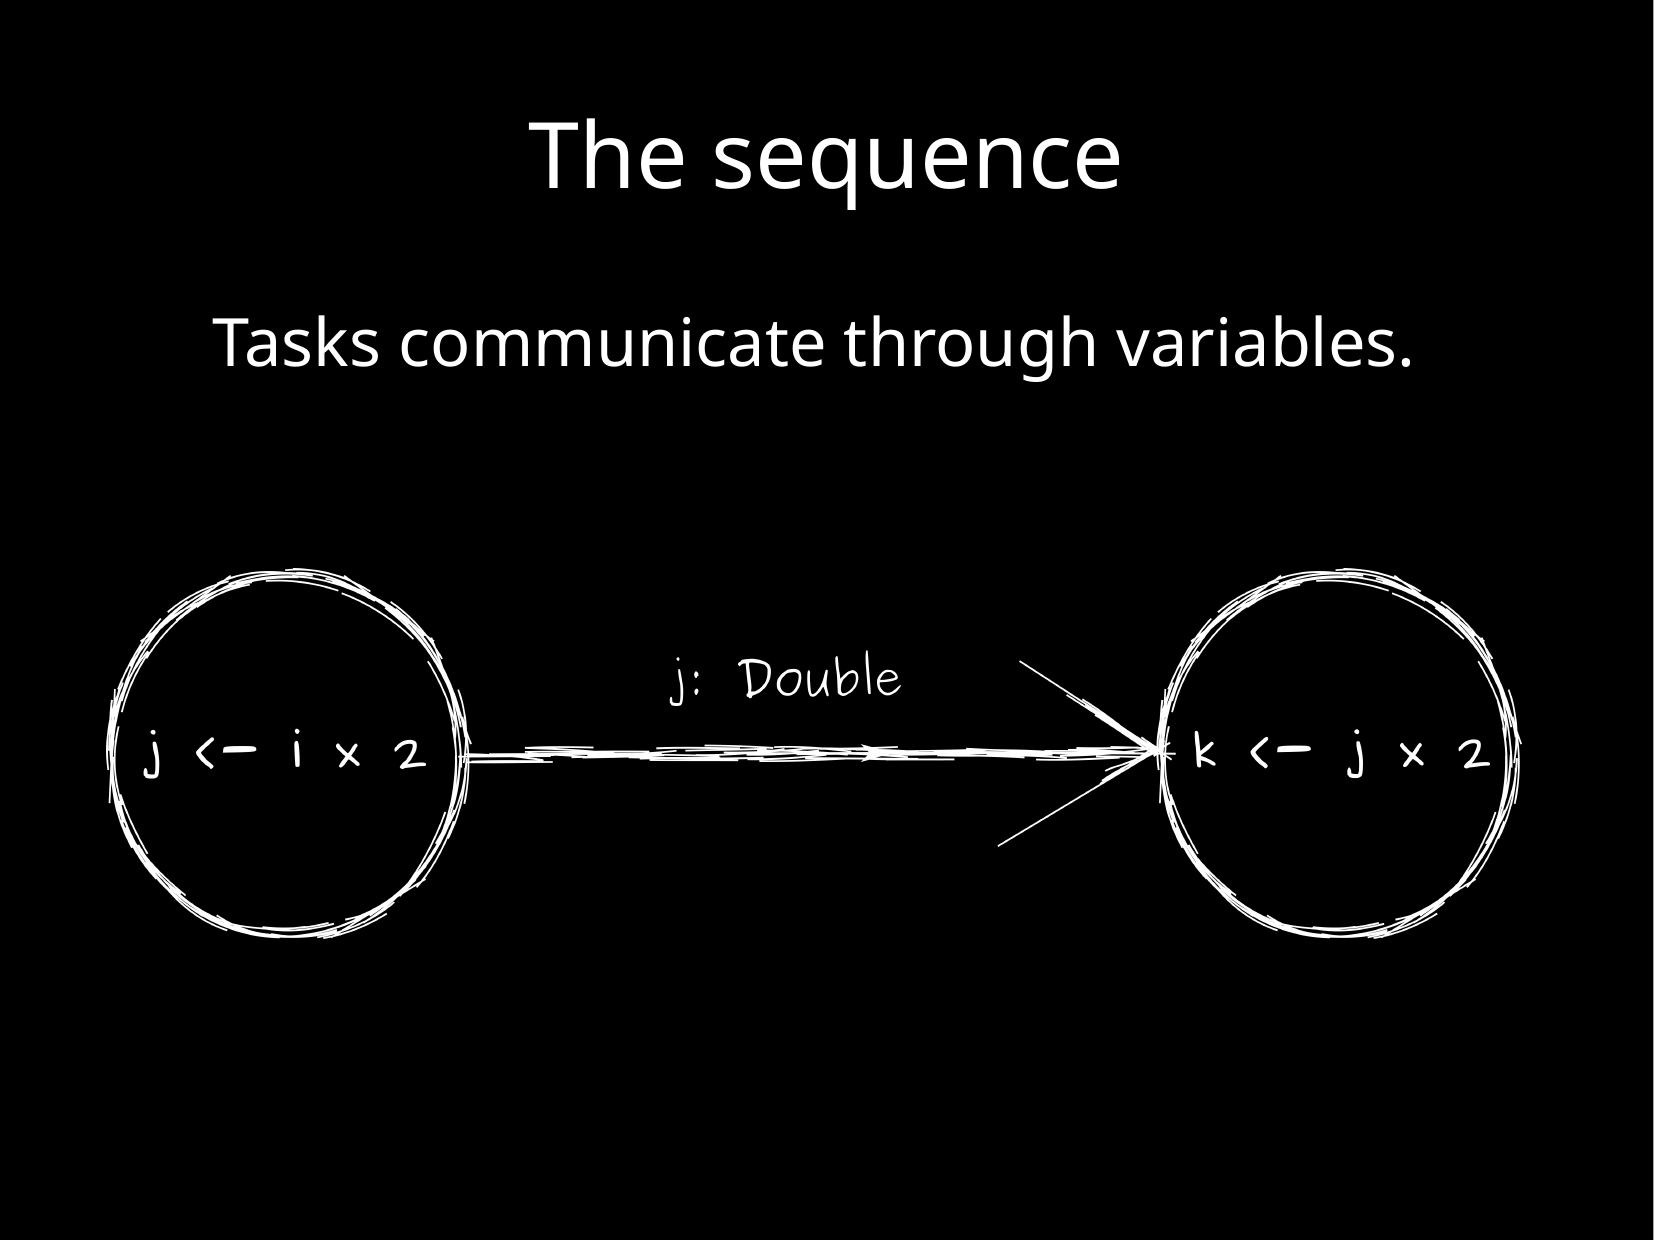

# The sequence
Tasks communicate through variables.